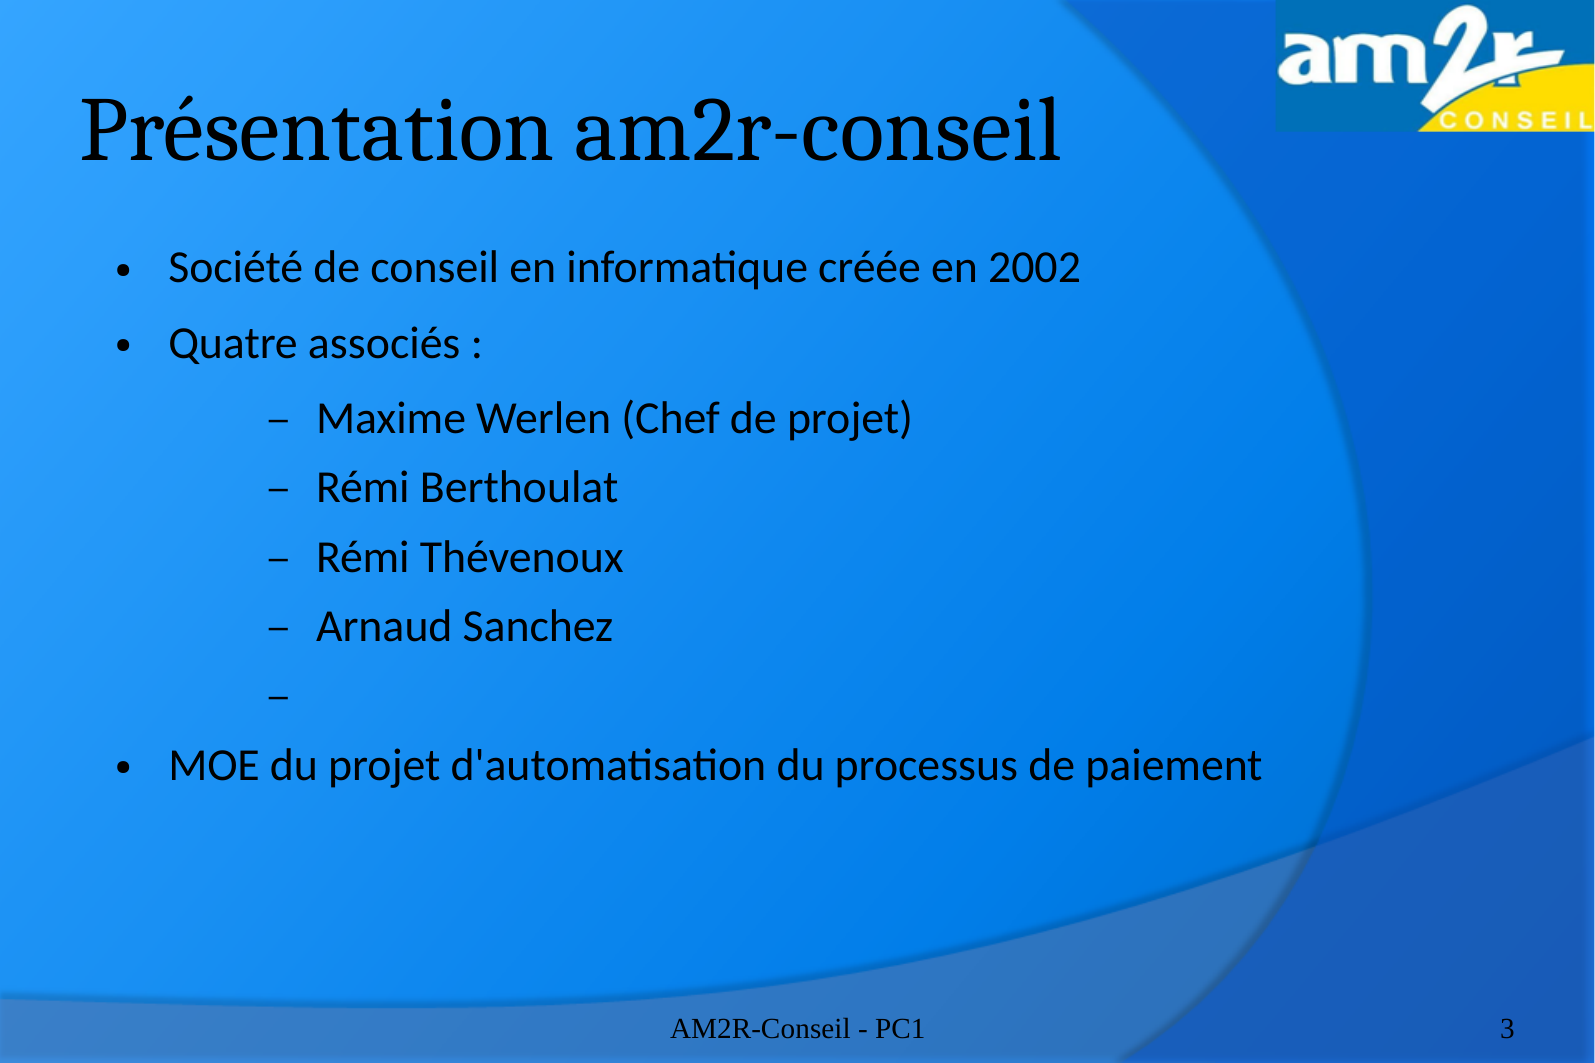

# Présentation am2r-conseil
Société de conseil en informatique créée en 2002
Quatre associés :
Maxime Werlen (Chef de projet)
Rémi Berthoulat
Rémi Thévenoux
Arnaud Sanchez
MOE du projet d'automatisation du processus de paiement
AM2R-Conseil - PC1
3